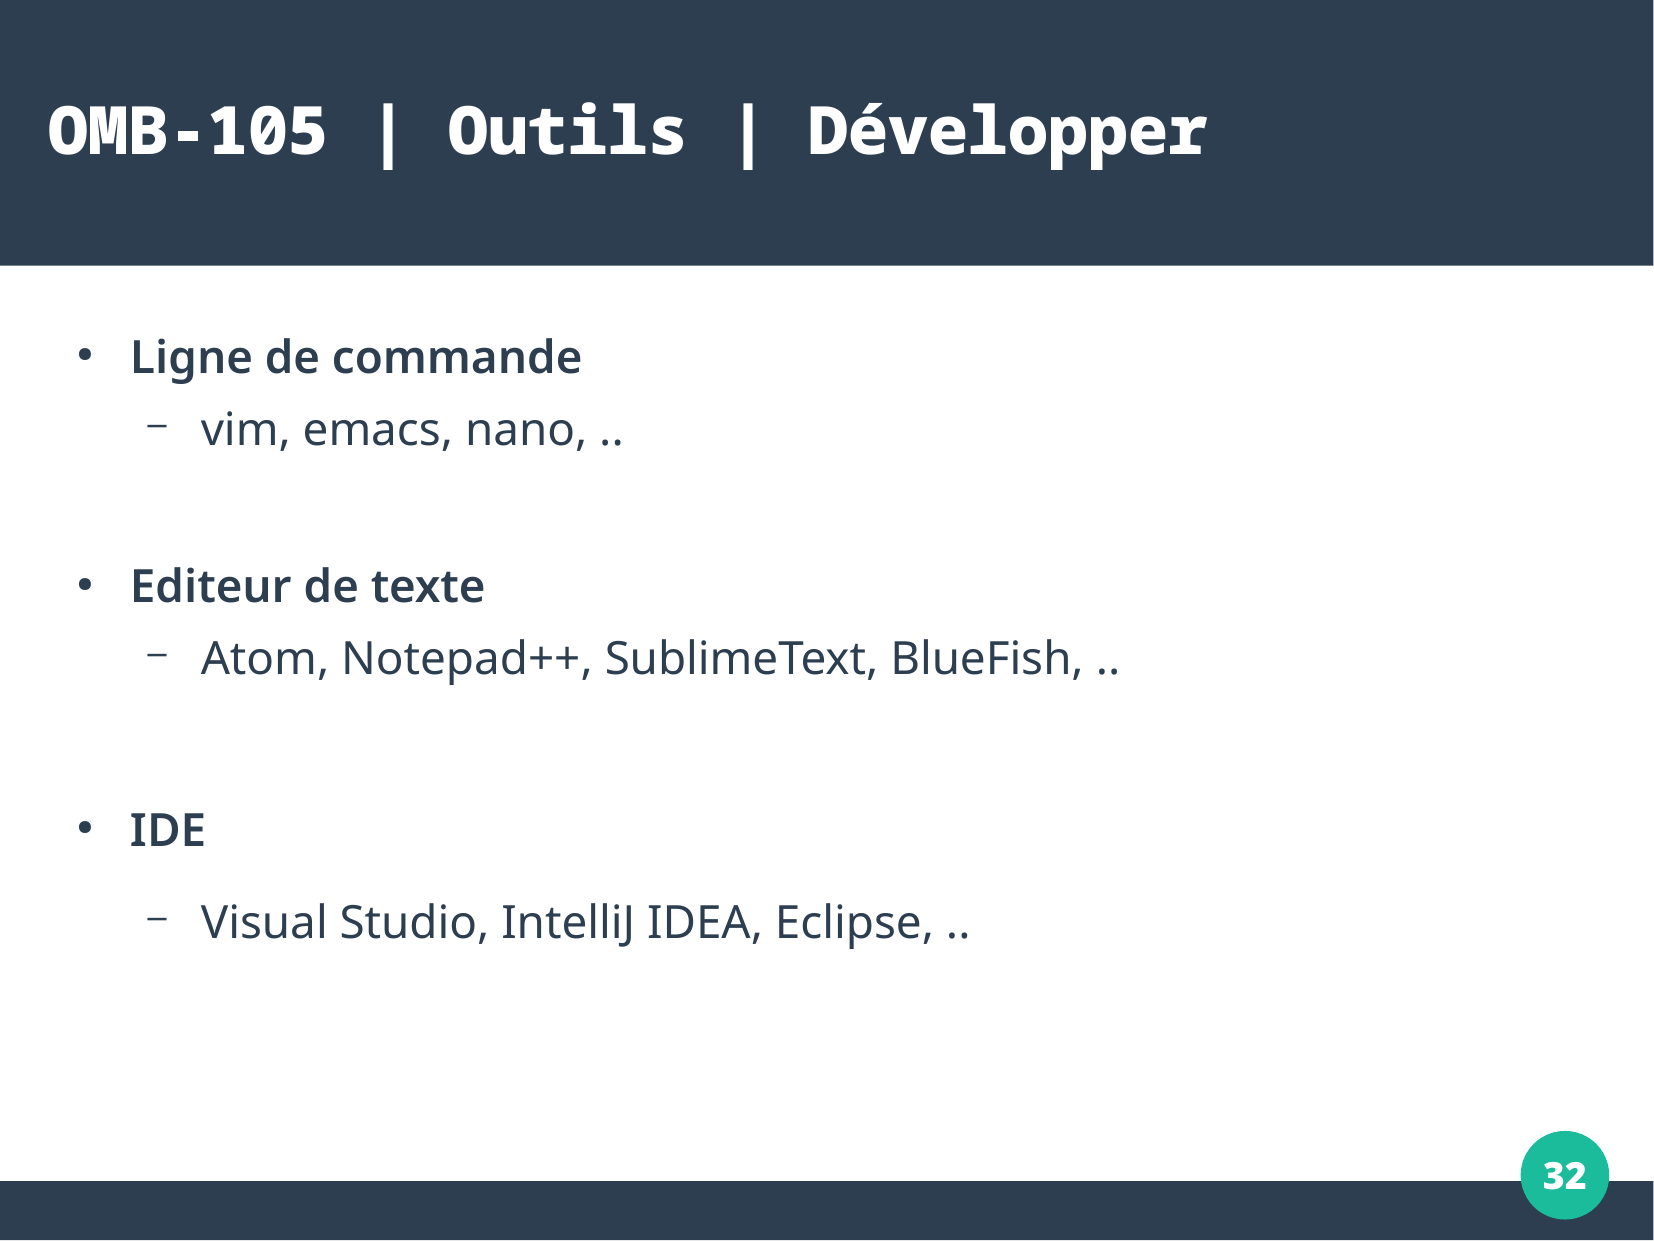

OMB-105 | Outils | Développer
# Ligne de commande
vim, emacs, nano, ..
Editeur de texte
Atom, Notepad++, SublimeText, BlueFish, ..
IDE
Visual Studio, IntelliJ IDEA, Eclipse, ..
32